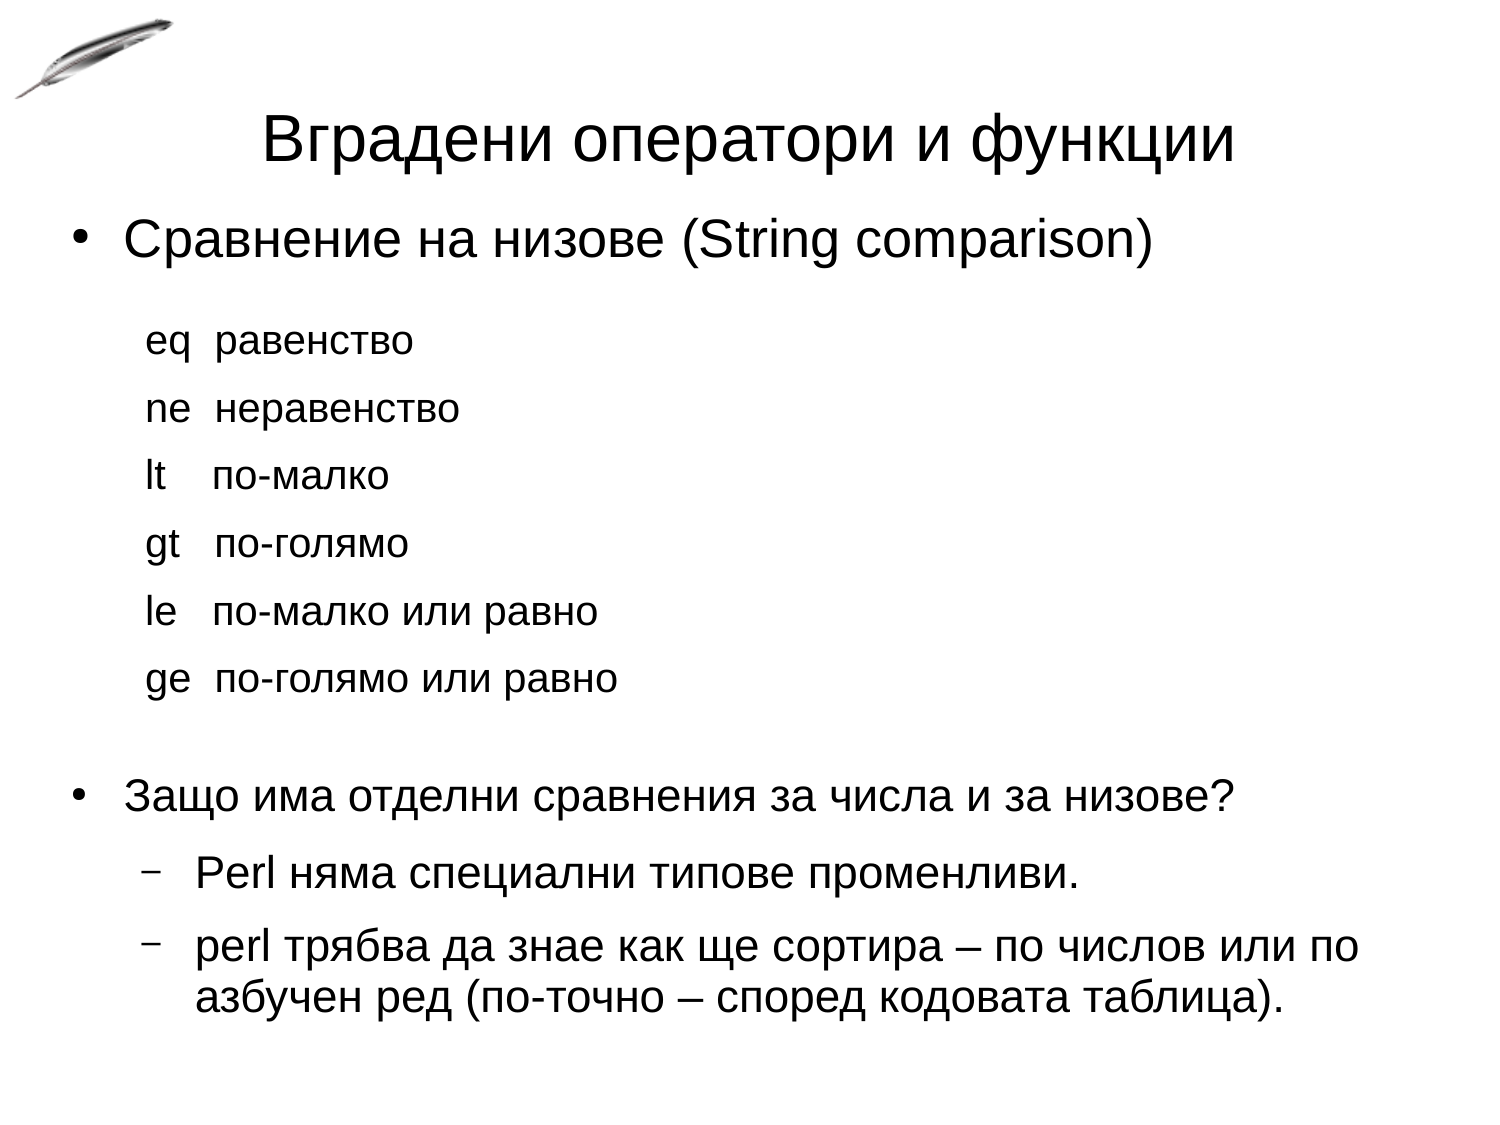

# Вградени оператори и функции
Сравнение на низове (String comparison)
 eq равенство
 ne неравенство
 lt по-малко
 gt по-голямо
 le по-малко или равно
 ge по-голямо или равно
Защо има отделни сравнения за числа и за низове?
Perl няма специални типове променливи.
perl трябва да знае как ще сортира – по числов или по азбучен ред (по-точно – според кодовата таблица).